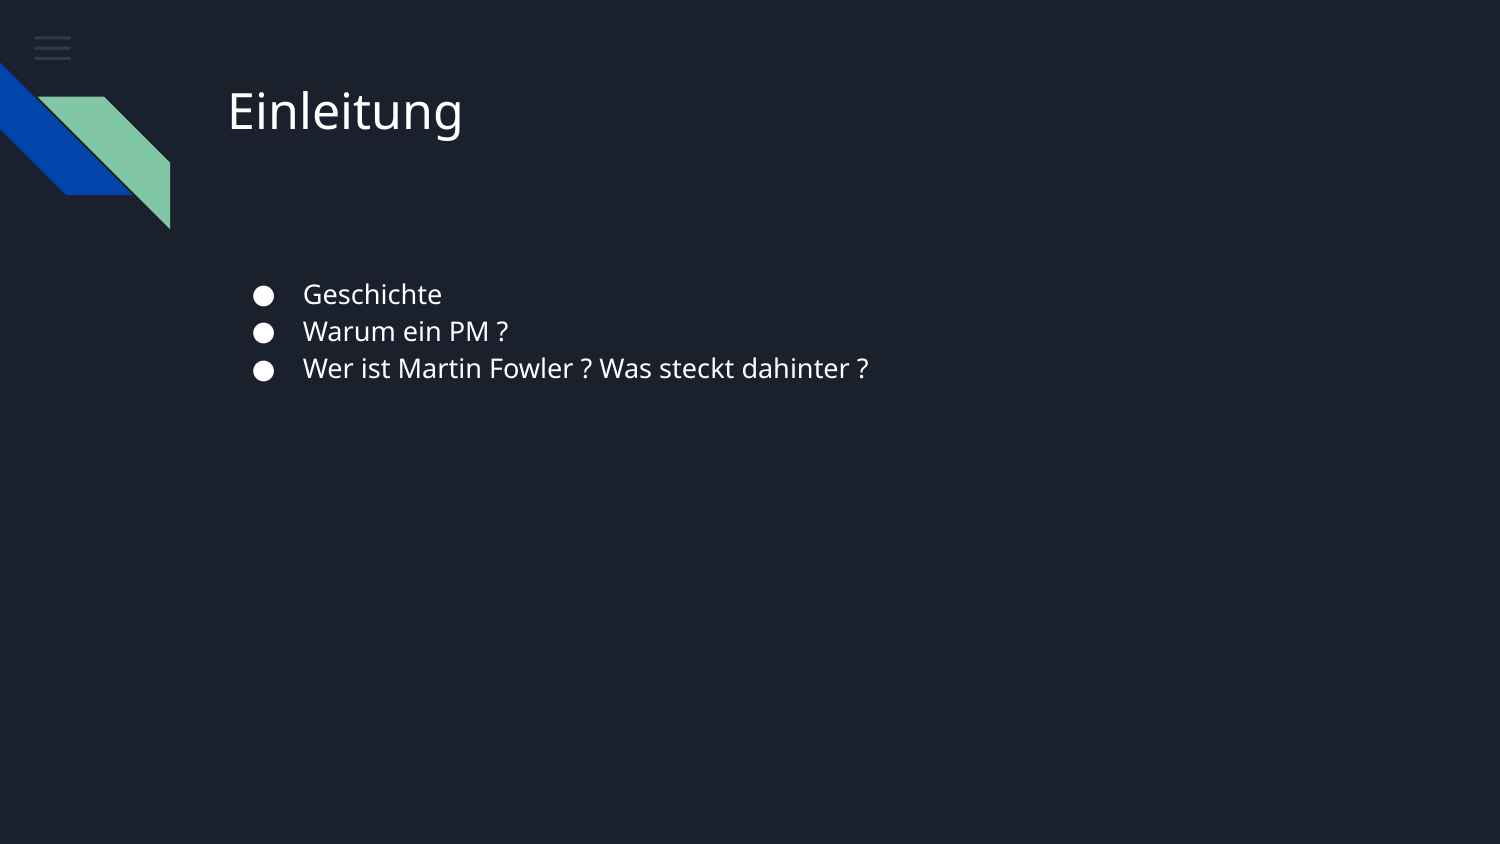

# Einleitung
Geschichte
Warum ein PM ?
Wer ist Martin Fowler ? Was steckt dahinter ?